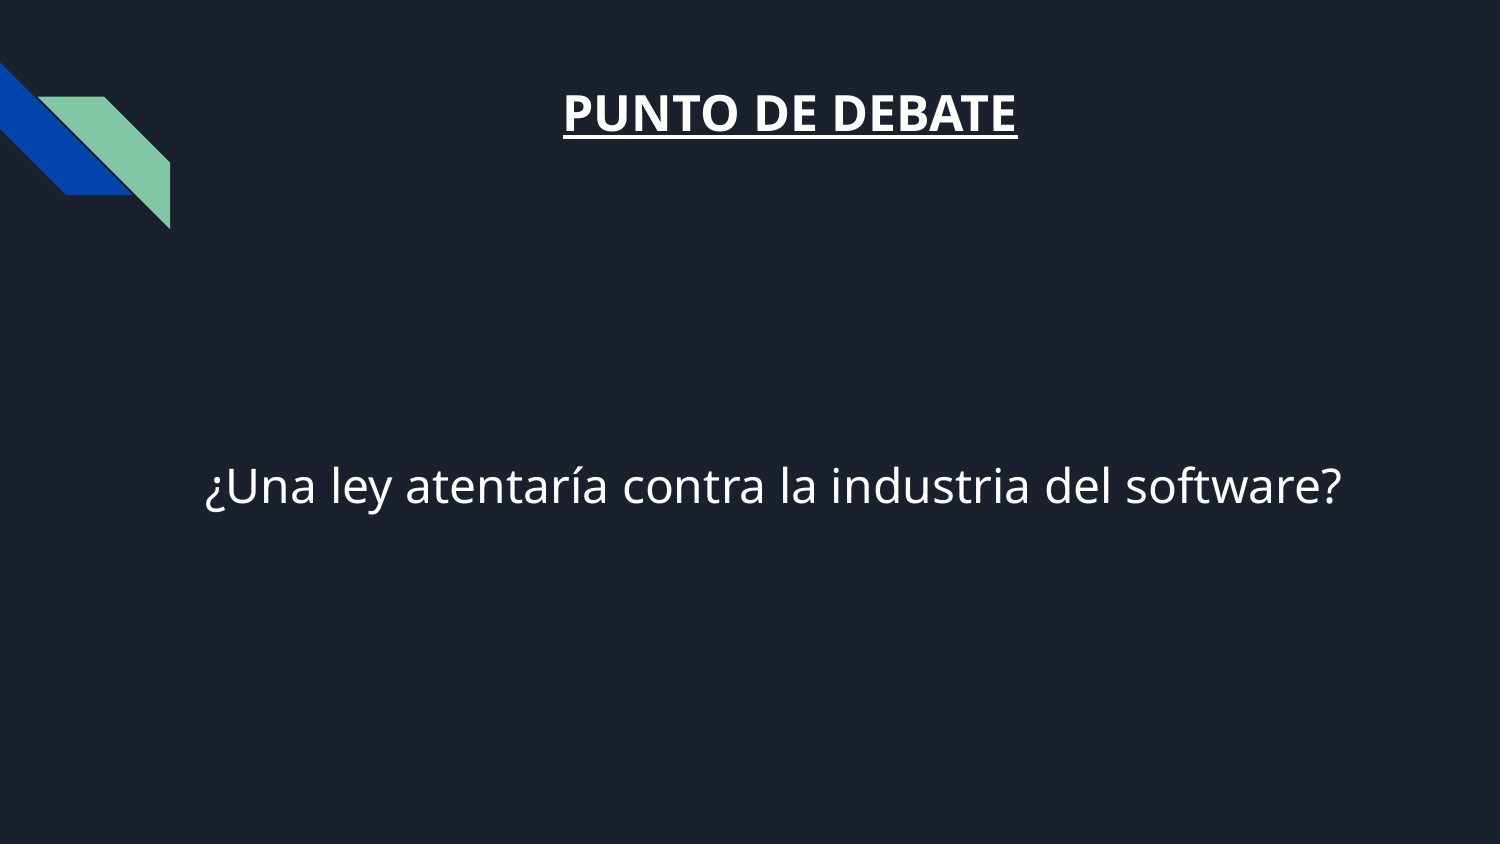

# PUNTO DE DEBATE
¿Una ley atentaría contra la industria del software?